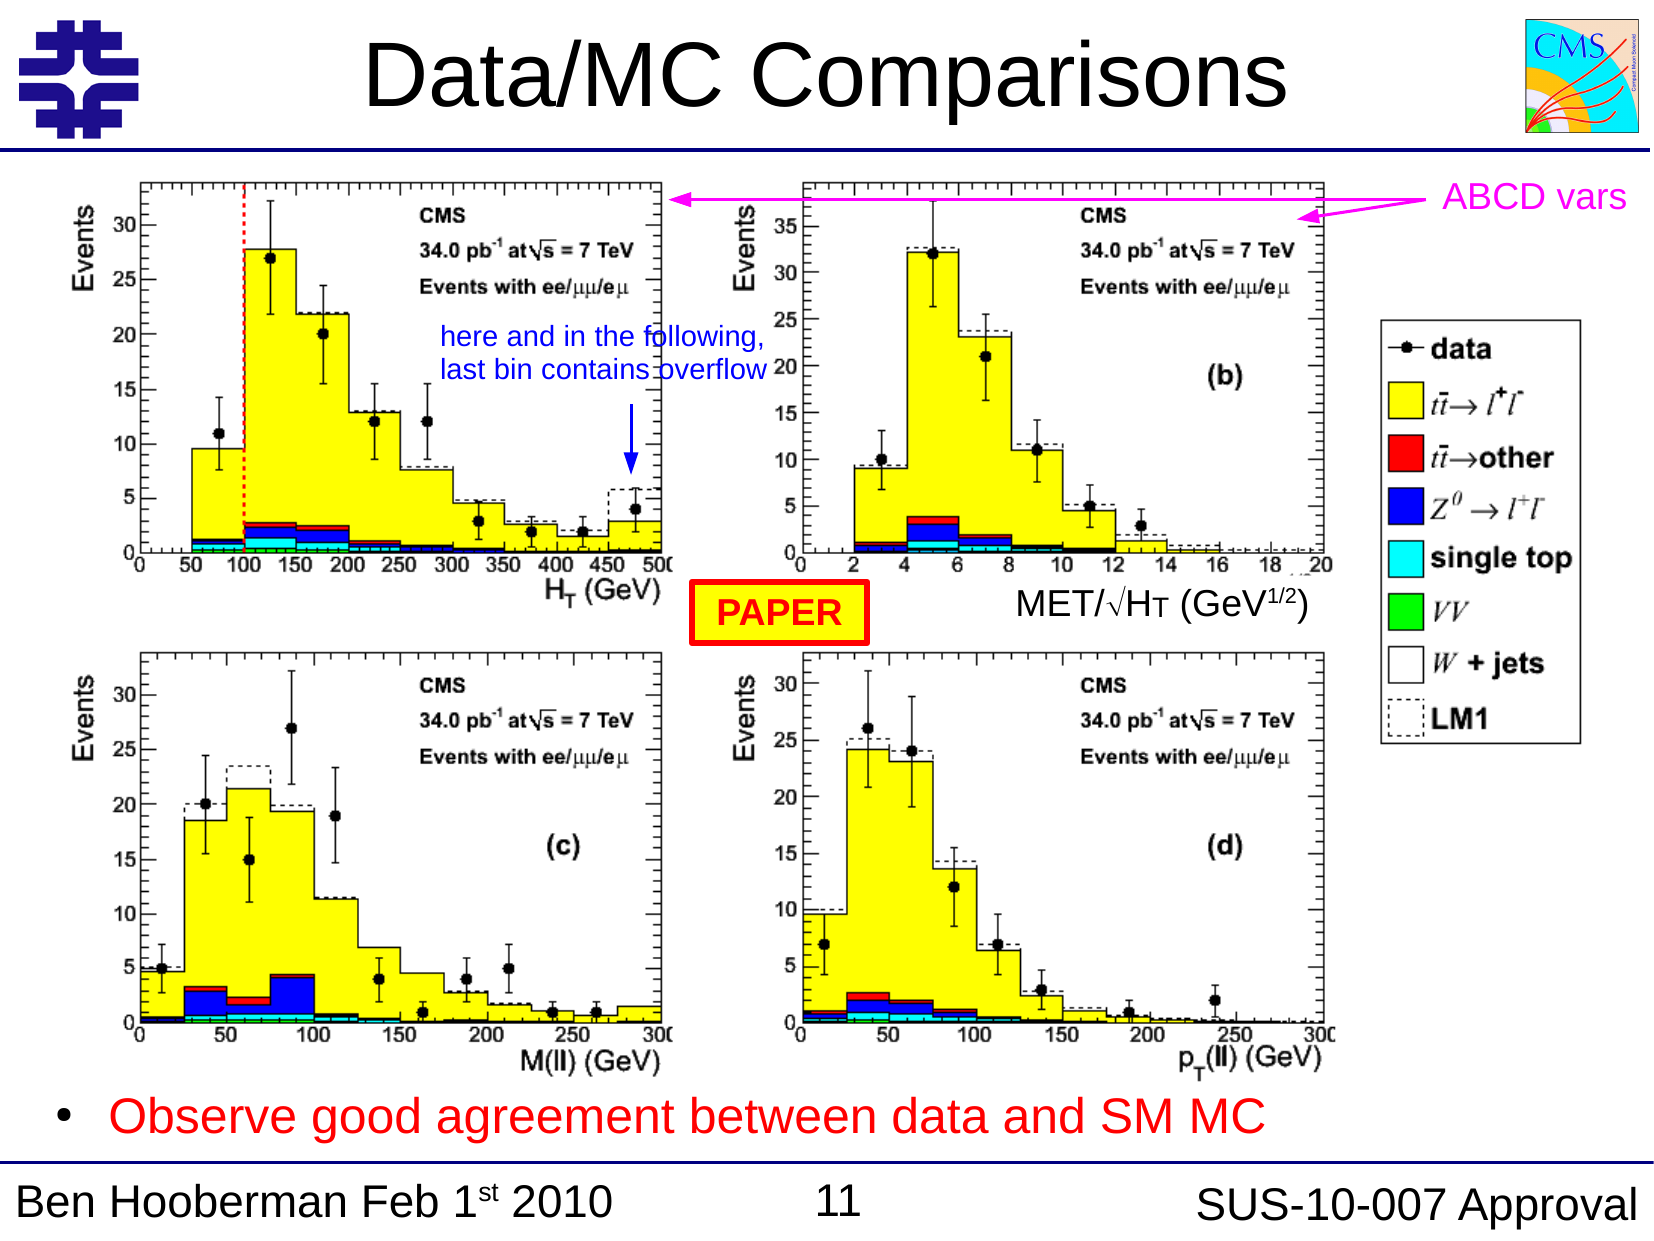

# Data/MC Comparisons
ABCD vars
here and in the following, last bin contains overflow
MET/HT (GeV1/2)
PAPER
Observe good agreement between data and SM MC
11